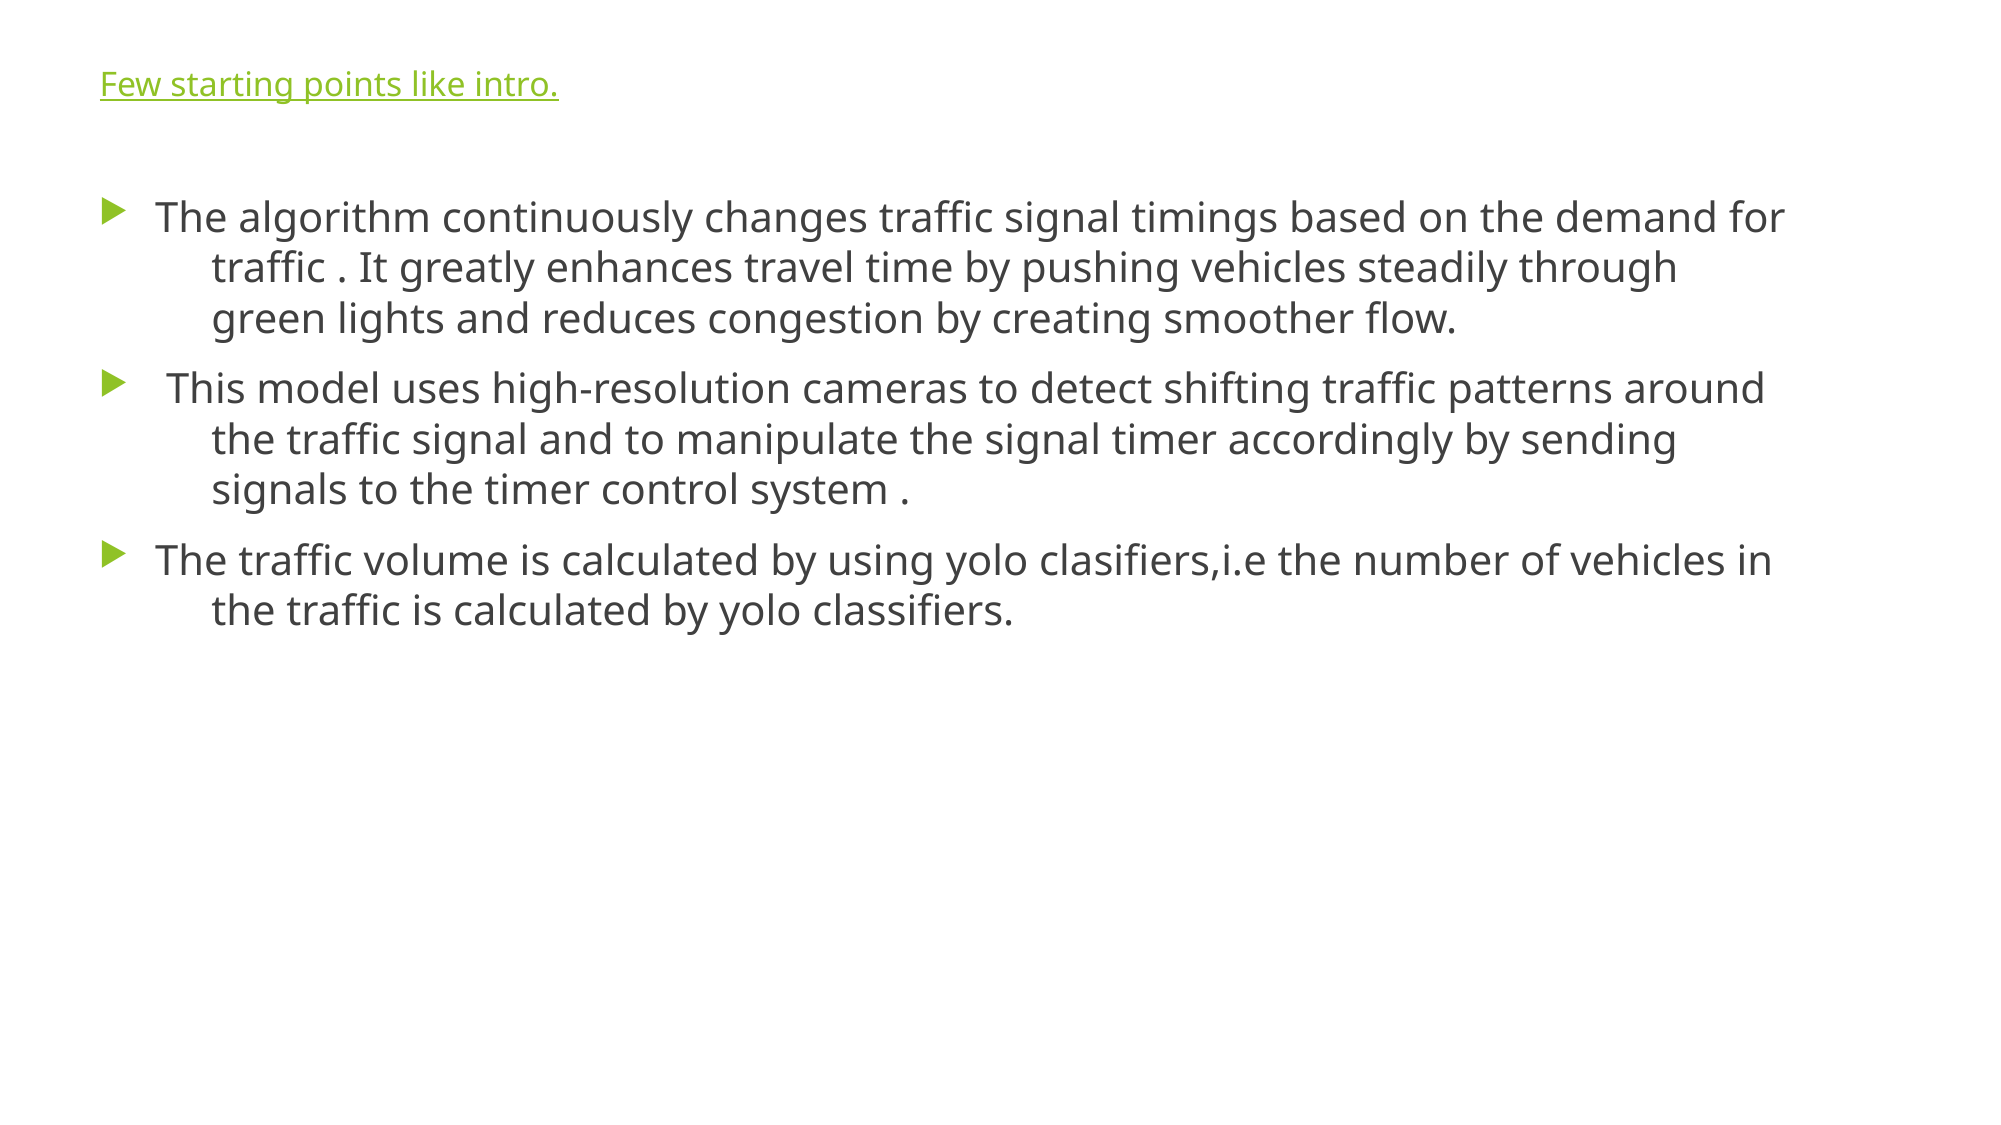

# Few starting points like intro.
The algorithm continuously changes traffic signal timings based on the demand for traffic . It greatly enhances travel time by pushing vehicles steadily through green lights and reduces congestion by creating smoother flow.
 This model uses high-resolution cameras to detect shifting traffic patterns around the traffic signal and to manipulate the signal timer accordingly by sending signals to the timer control system .
The traffic volume is calculated by using yolo clasifiers,i.e the number of vehicles in the traffic is calculated by yolo classifiers.